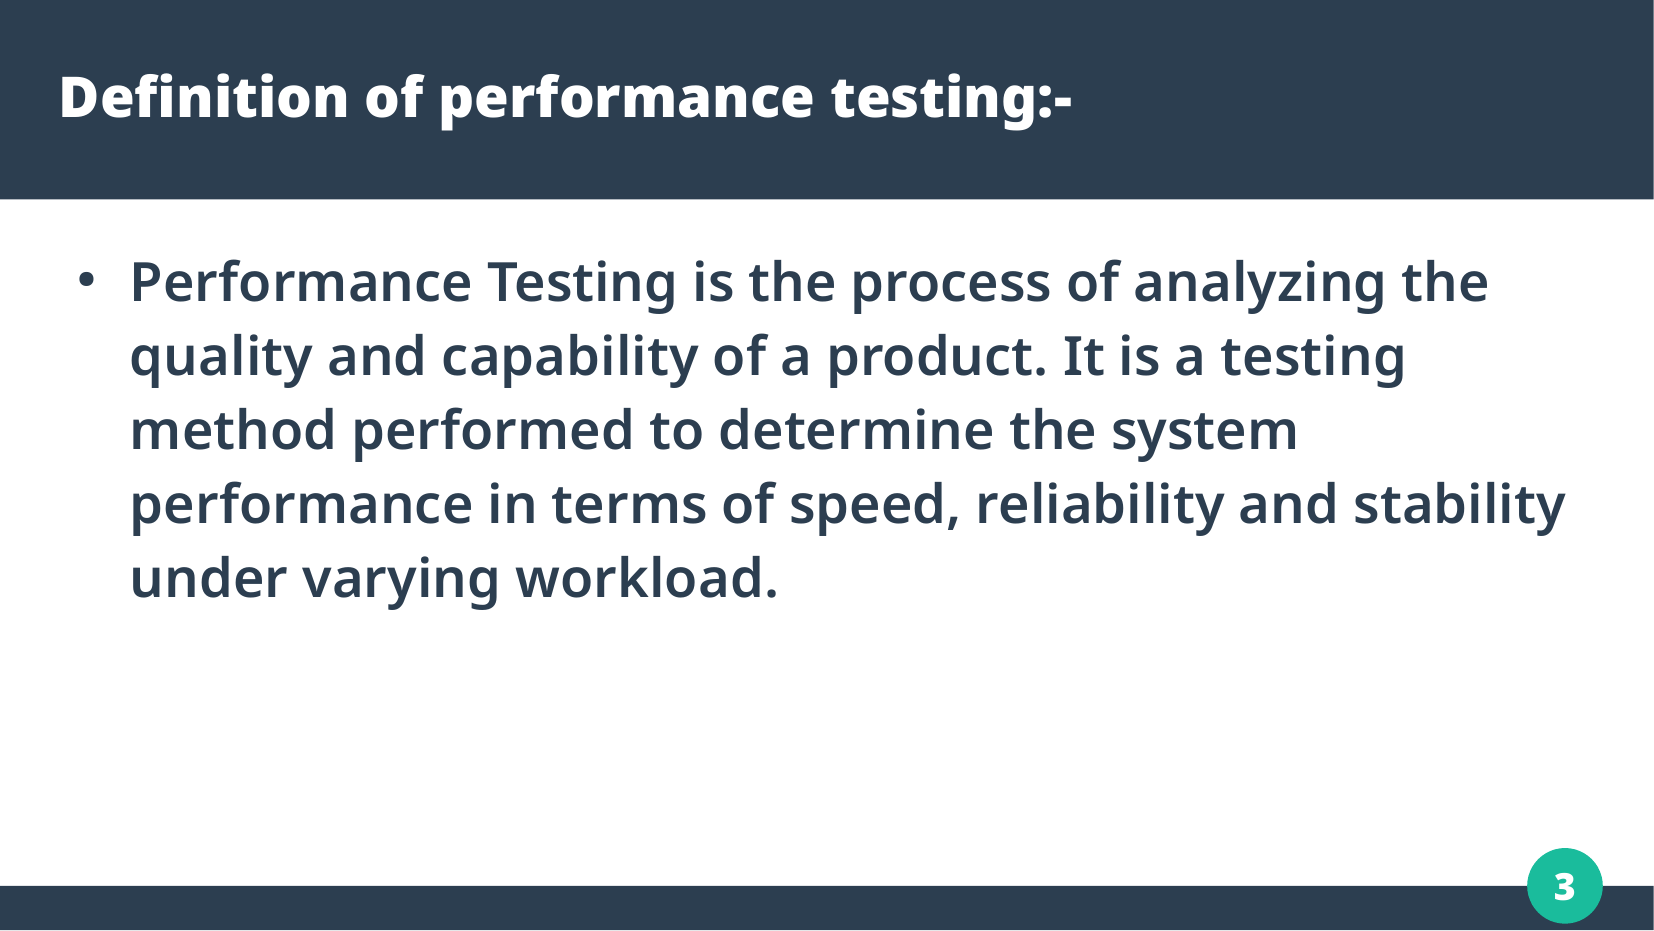

# Definition of performance testing:-
Performance Testing is the process of analyzing the quality and capability of a product. It is a testing method performed to determine the system performance in terms of speed, reliability and stability under varying workload.